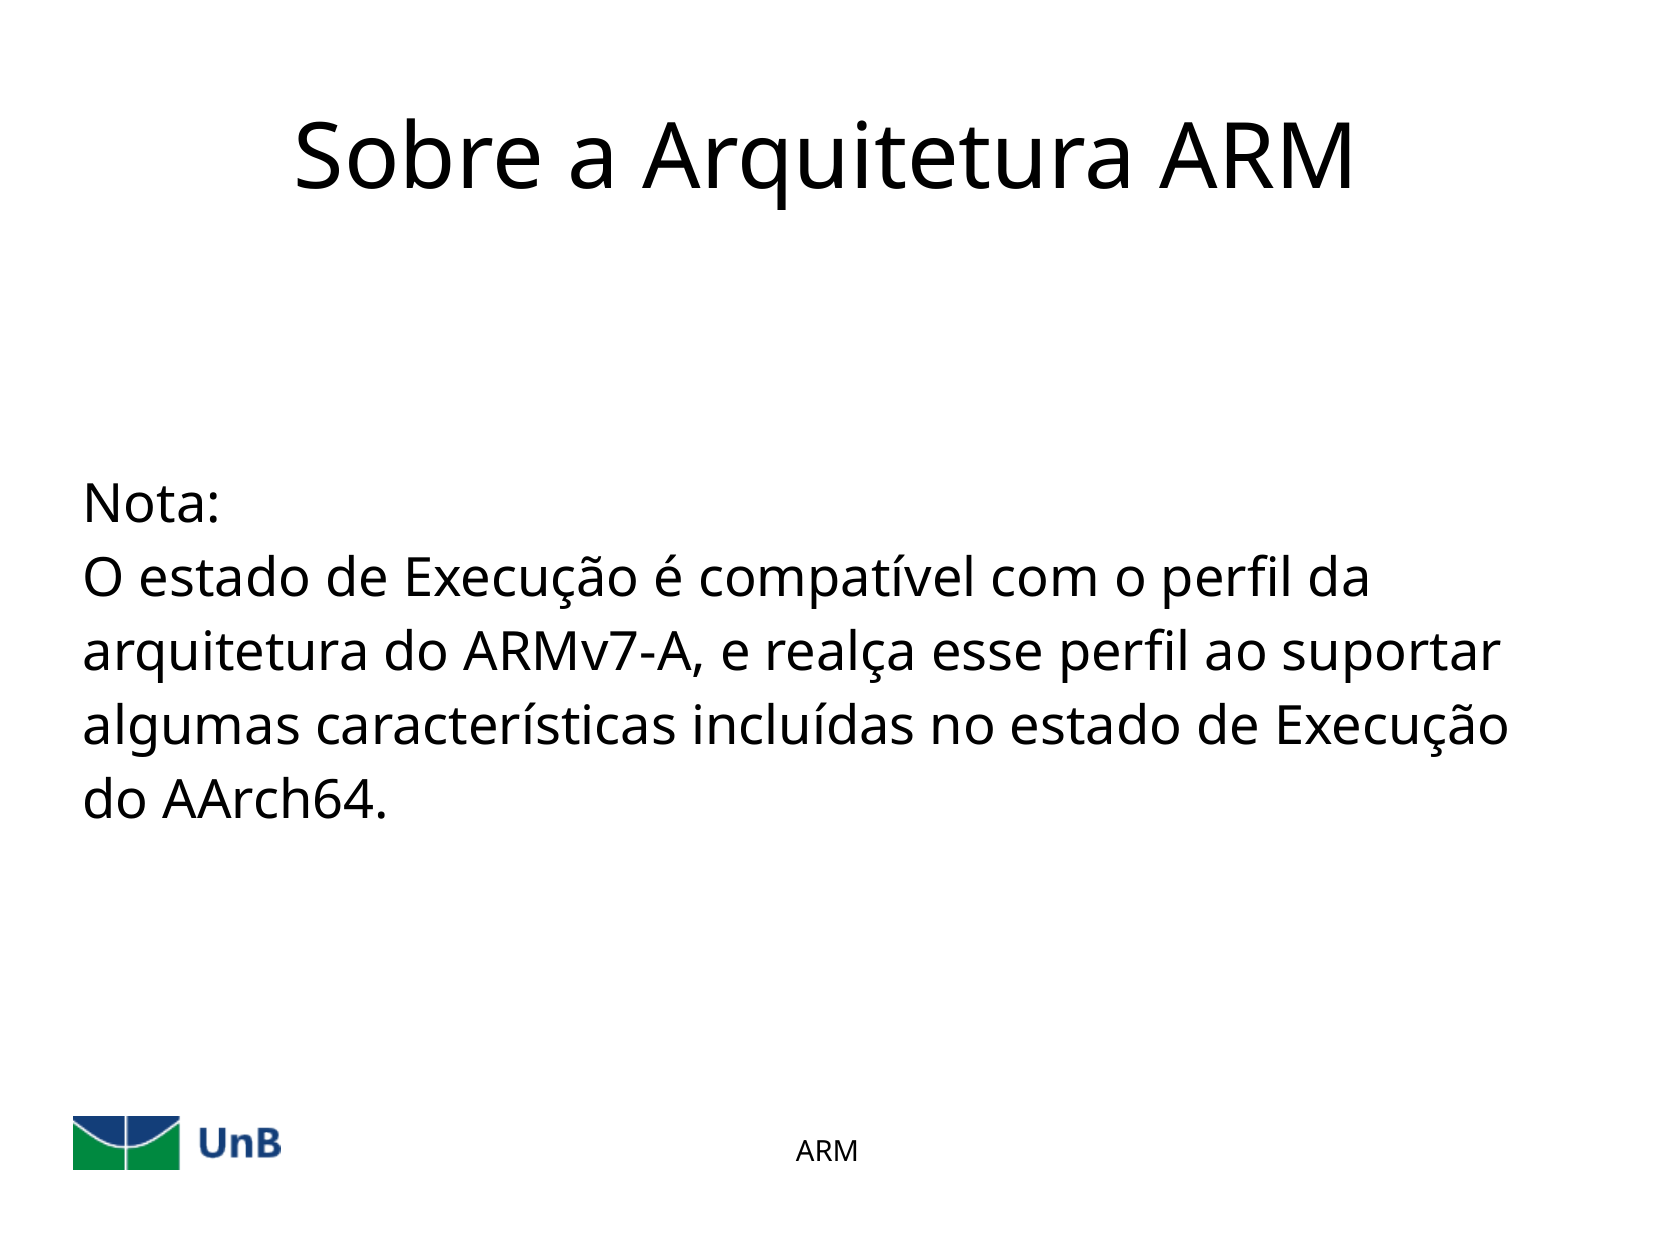

# Sobre a Arquitetura ARM
Nota:
O estado de Execução é compatível com o perfil da arquitetura do ARMv7-A, e realça esse perfil ao suportar algumas características incluídas no estado de Execução do AArch64.
ARM